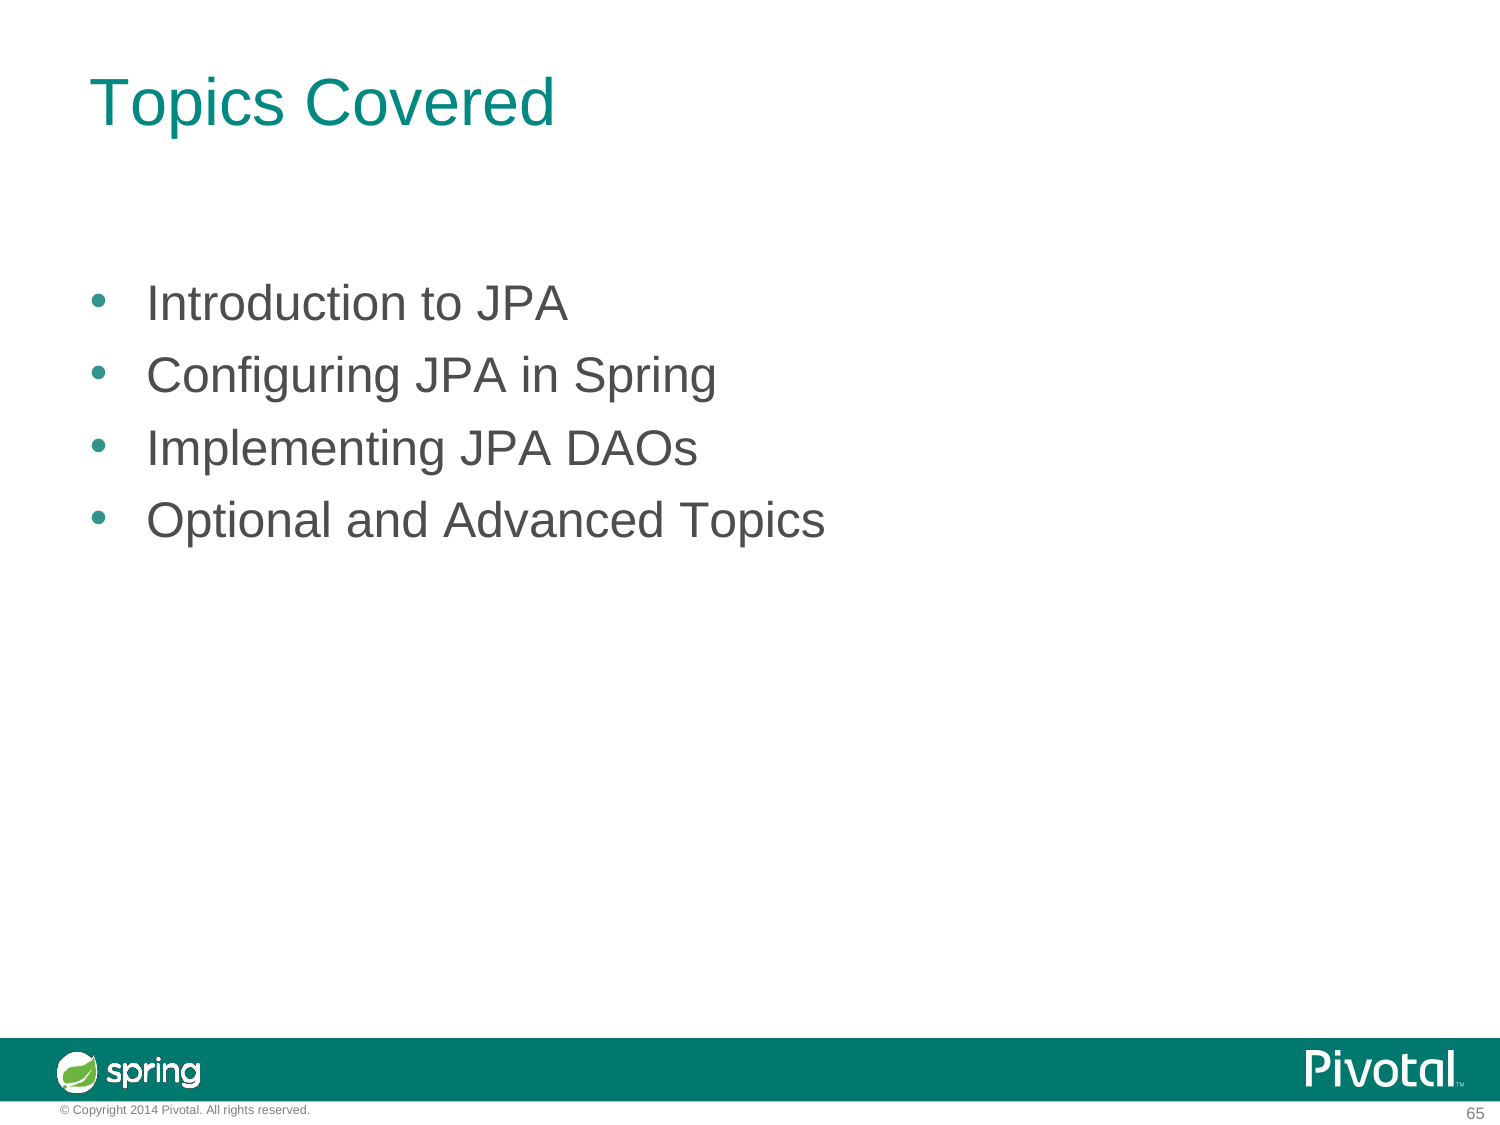

# Topics Covered
Introduction to JPA
Configuring JPA in Spring
Implementing JPA DAOs
Optional and Advanced Topics